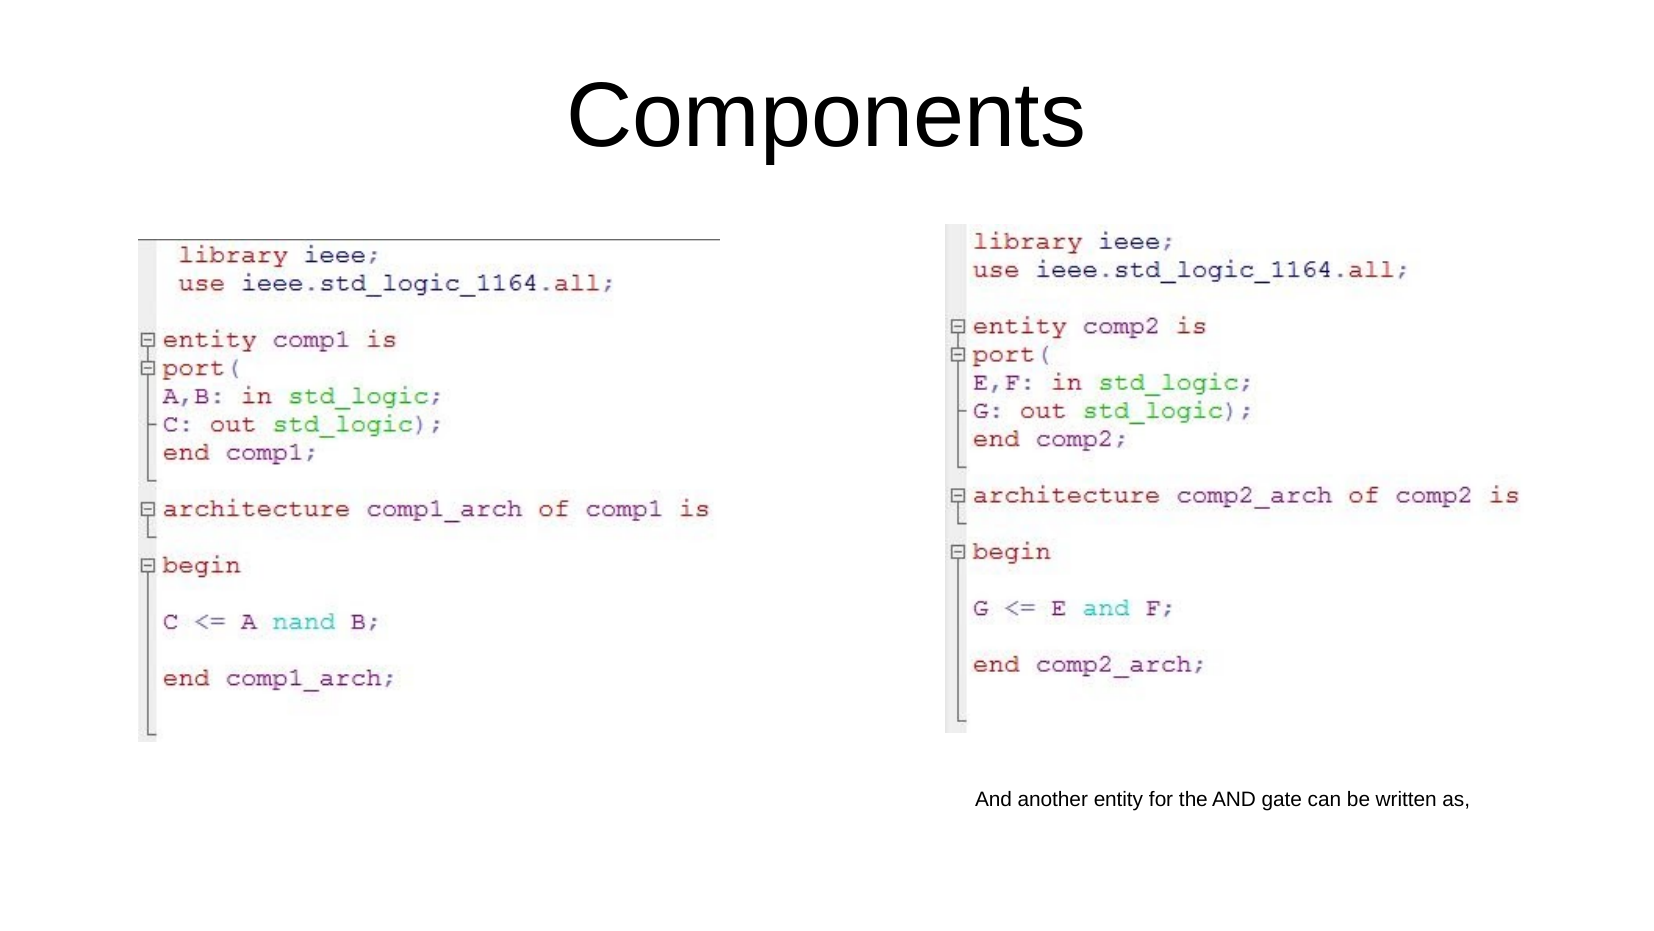

# Components
And another entity for the AND gate can be written as,